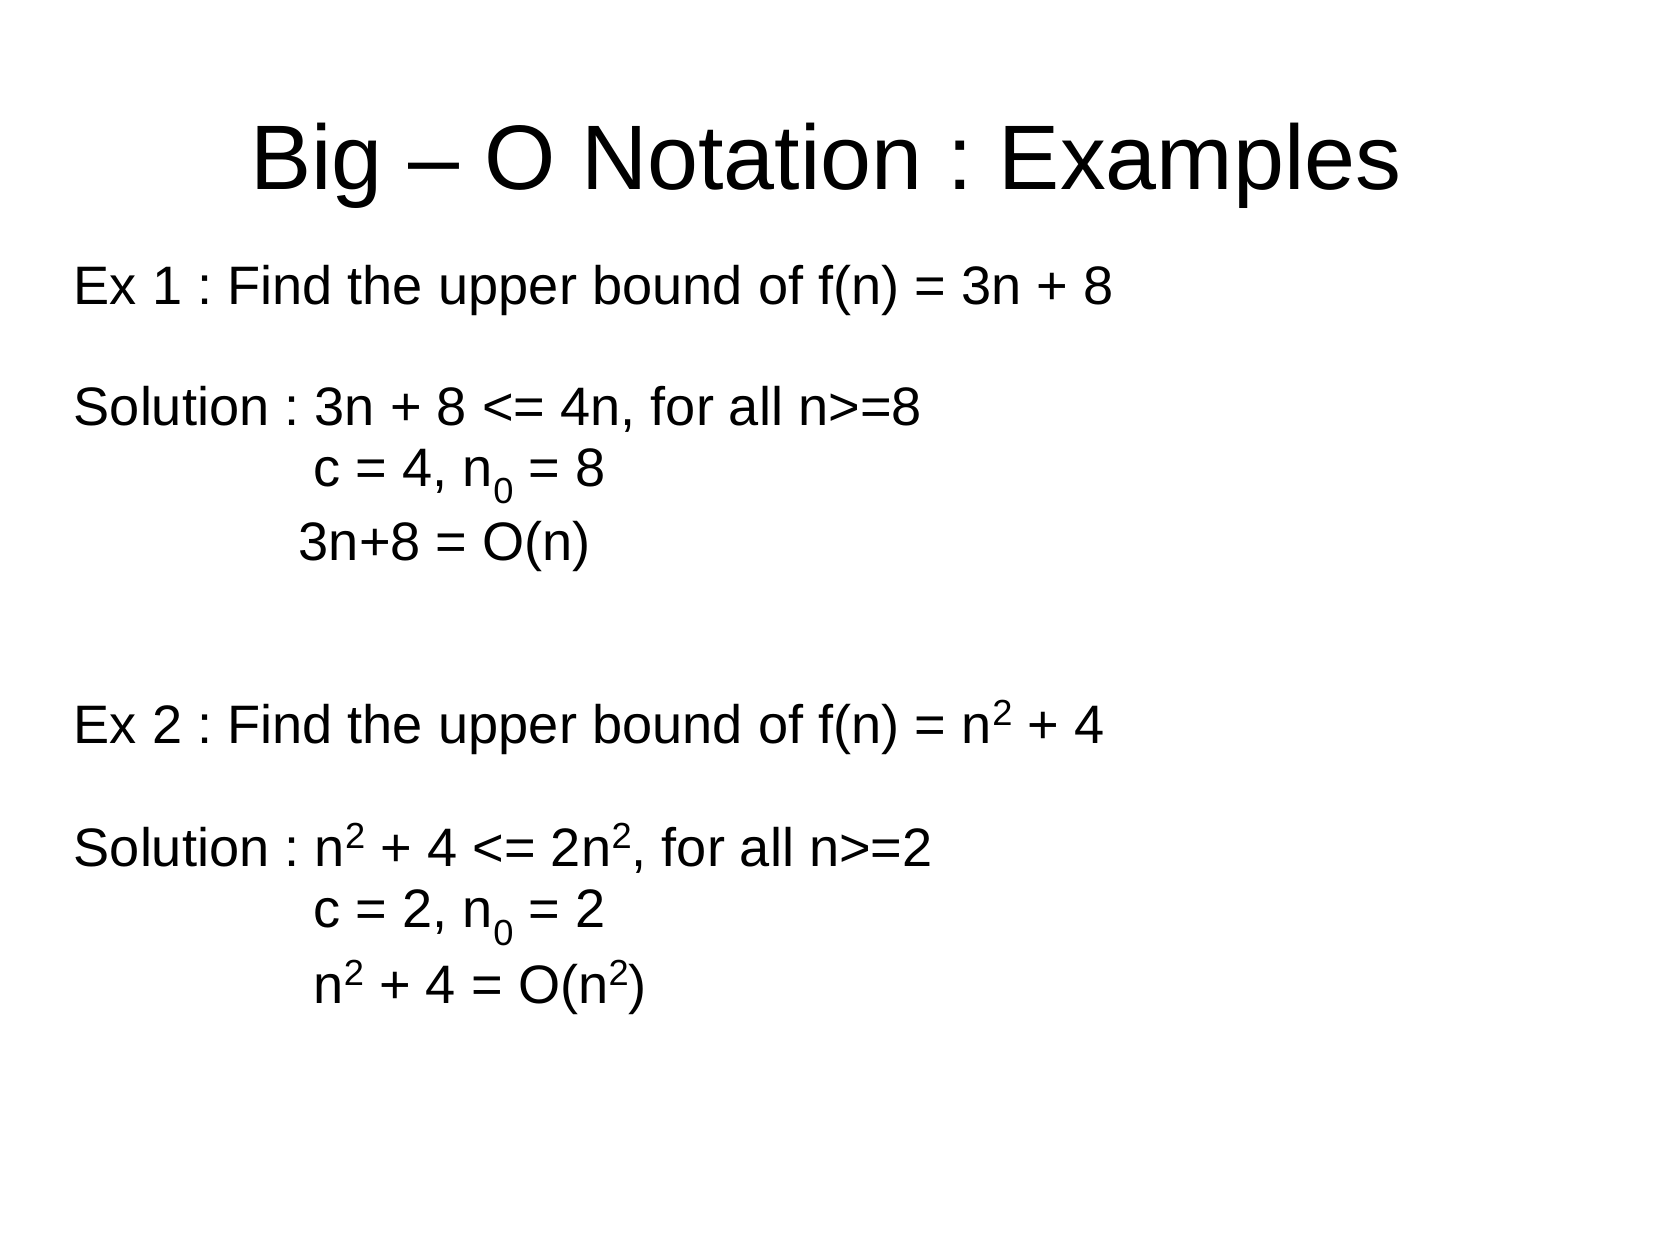

# Big – O Notation : Examples
Ex 1 : Find the upper bound of f(n) = 3n + 8
Solution : 3n + 8 <= 4n, for all n>=8
 c = 4, n0 = 8
			3n+8 = O(n)
Ex 2 : Find the upper bound of f(n) = n2 + 4
Solution : n2 + 4 <= 2n2, for all n>=2
 c = 2, n0 = 2
 n2 + 4 = O(n2)